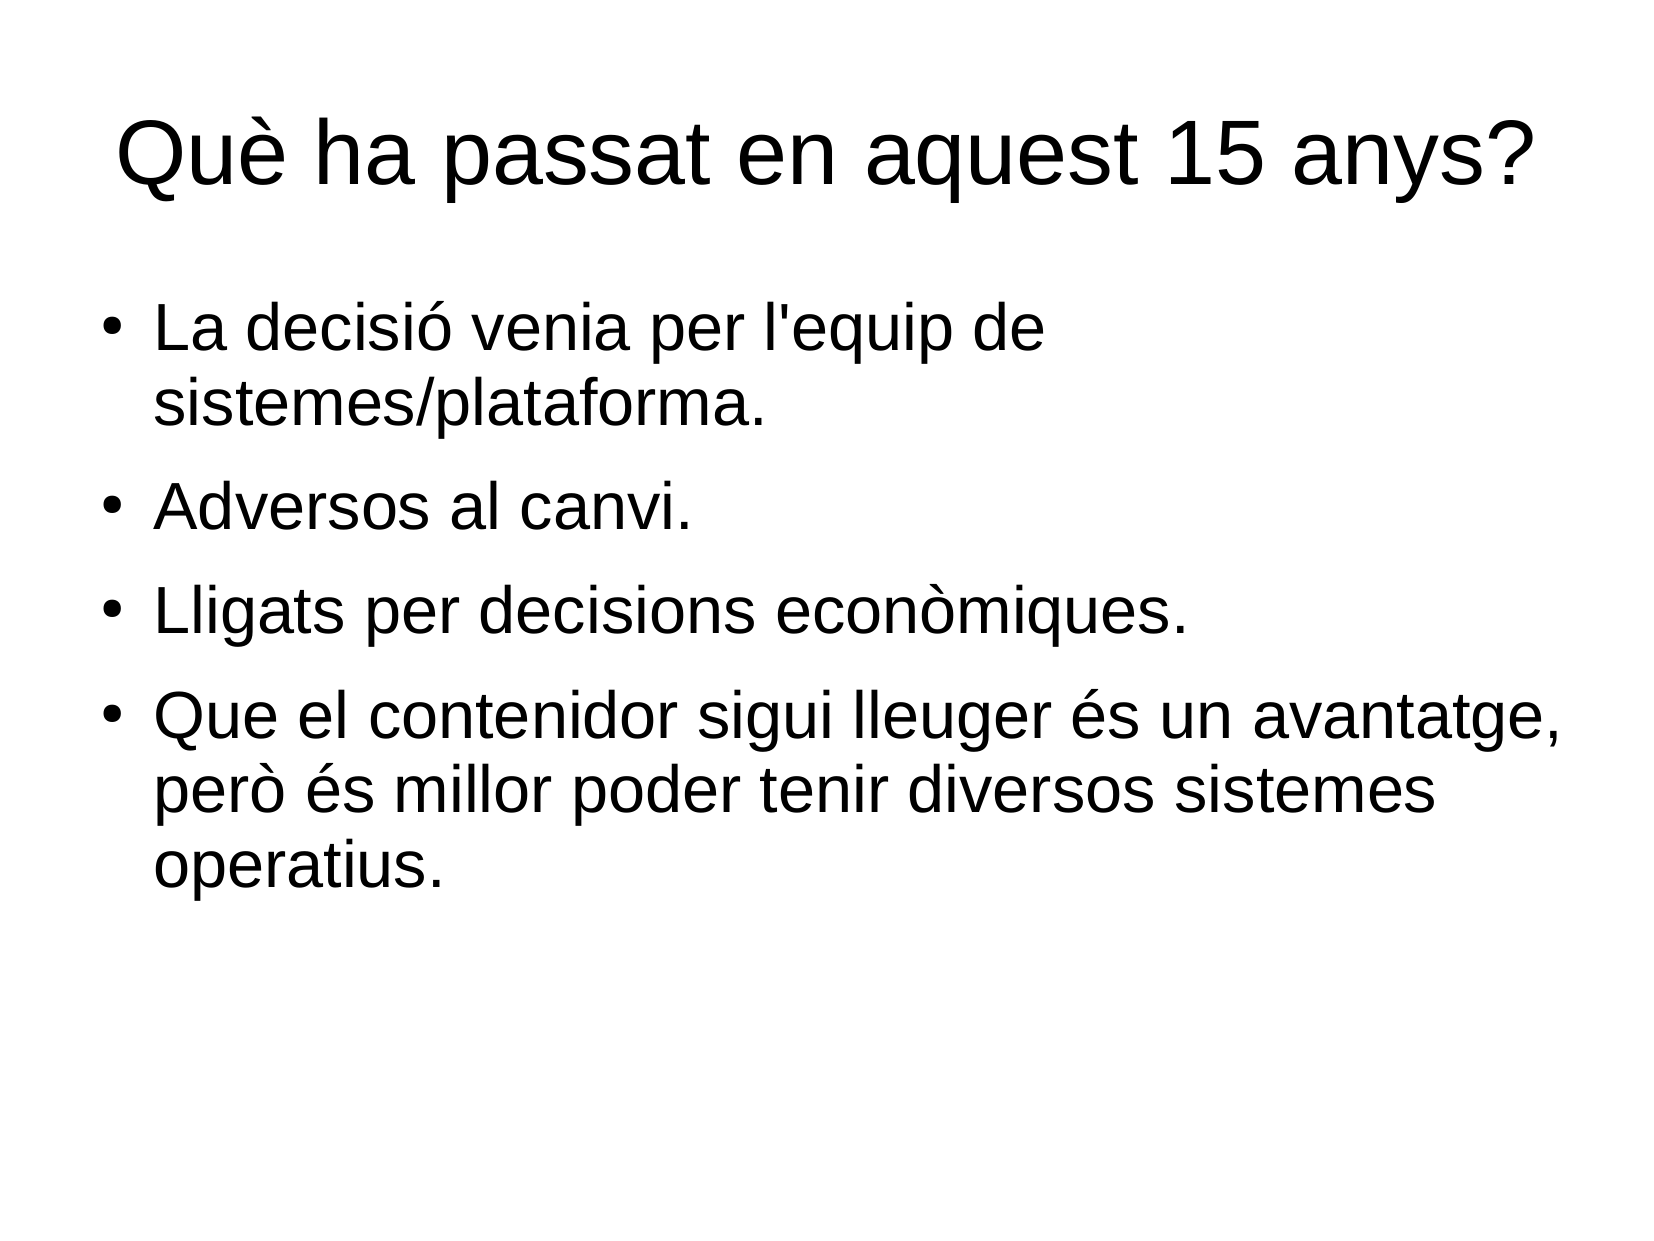

# Què ha passat en aquest 15 anys?
La decisió venia per l'equip de sistemes/plataforma.
Adversos al canvi.
Lligats per decisions econòmiques.
Que el contenidor sigui lleuger és un avantatge, però és millor poder tenir diversos sistemes operatius.